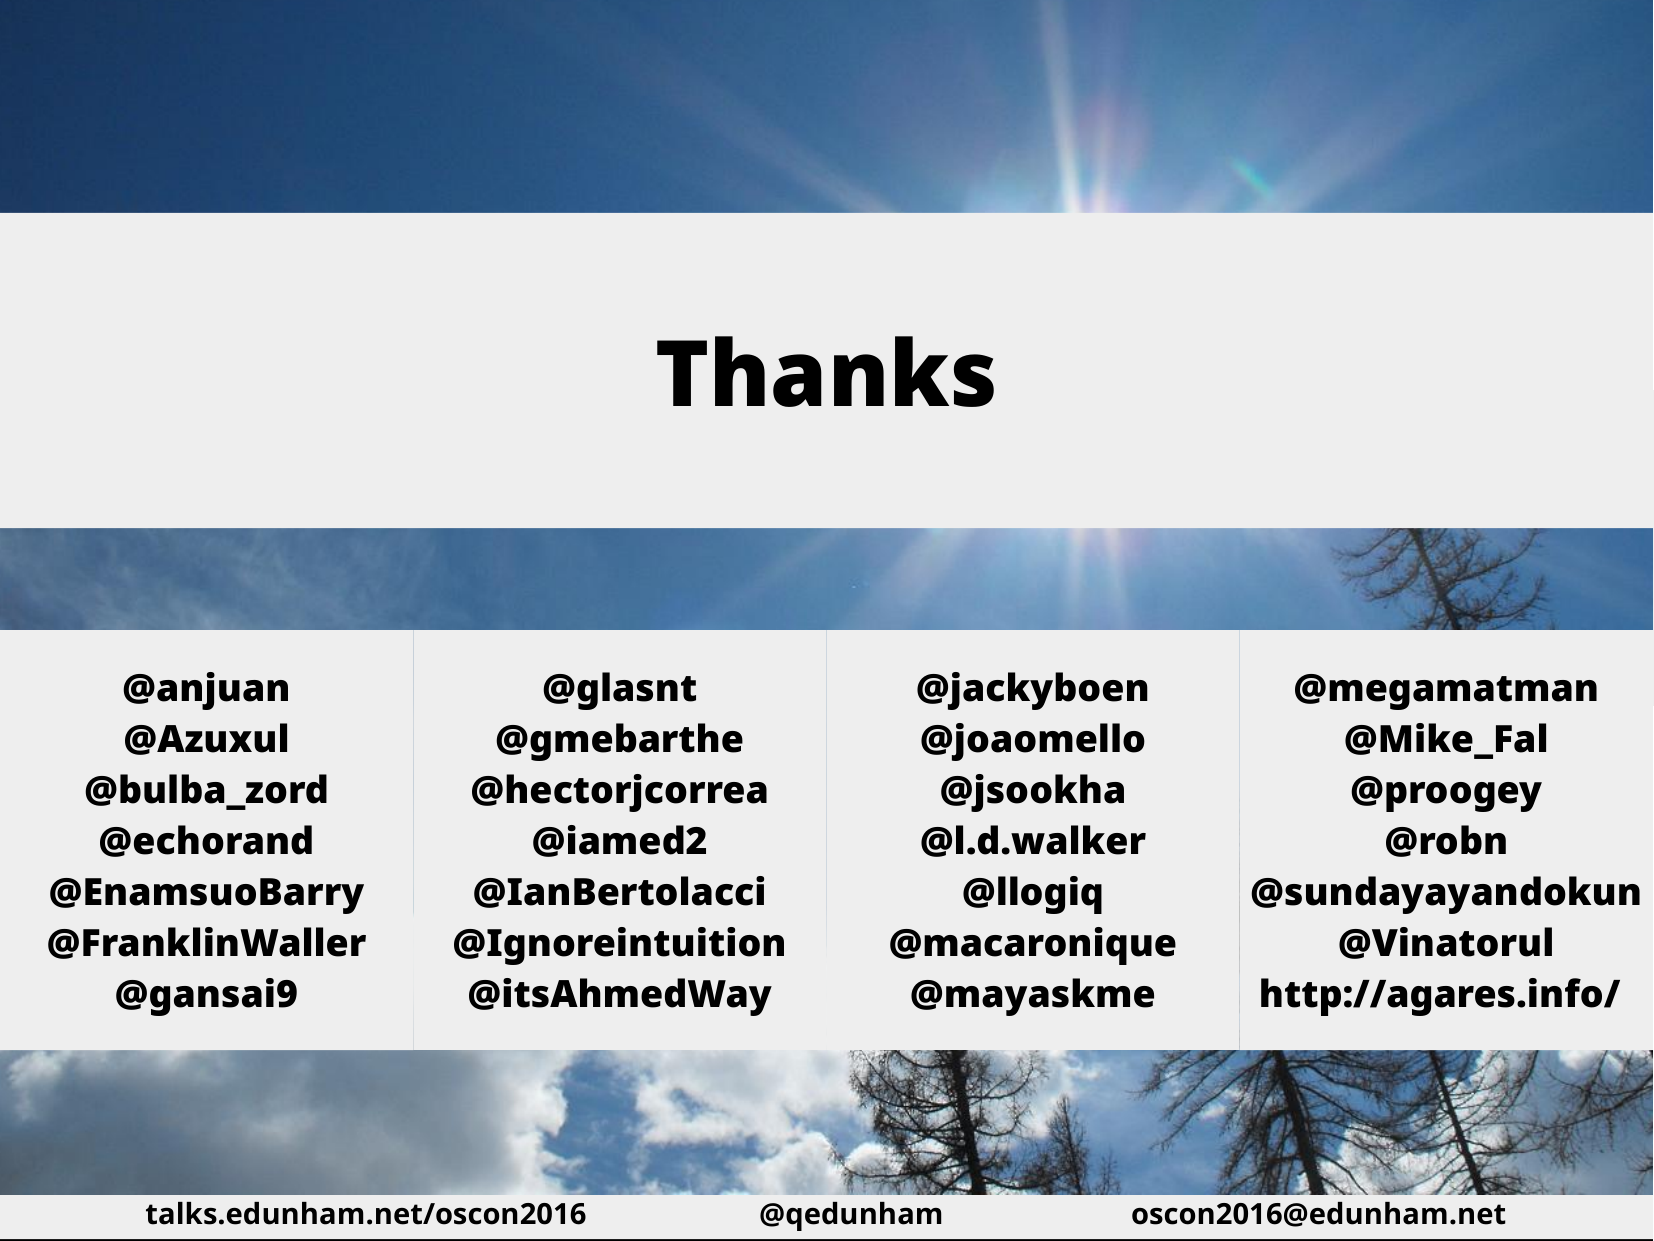

Thanks
@glasnt
@gmebarthe
@hectorjcorrea
@iamed2
@IanBertolacci
@Ignoreintuition
@itsAhmedWay
@jackyboen
@joaomello
@jsookha
@l.d.walker
@llogiq
@macaronique
@mayaskme
# @anjuan @Azuxul @bulba_zord @echorand @EnamsuoBarry @FranklinWaller @gansai9
@megamatman
@Mike_Fal
@proogey
@robn
@sundayayandokun
@Vinatorul
http://agares.info/